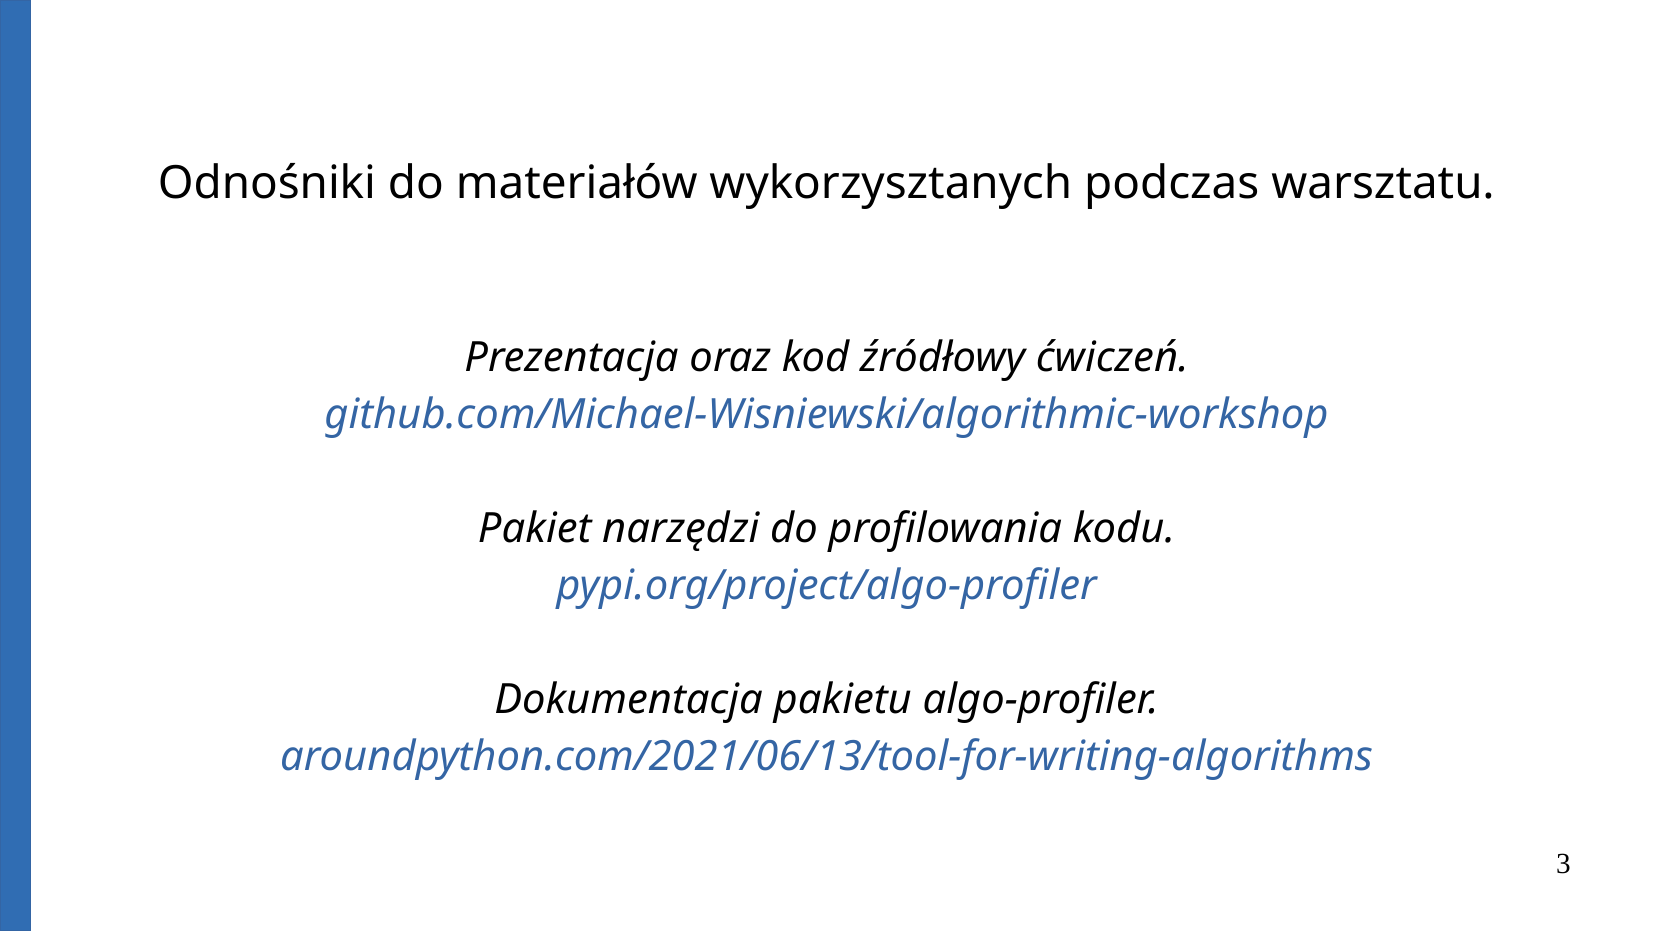

Odnośniki do materiałów wykorzysztanych podczas warsztatu.
Prezentacja oraz kod źródłowy ćwiczeń.
github.com/Michael-Wisniewski/algorithmic-workshop
Pakiet narzędzi do profilowania kodu.
pypi.org/project/algo-profiler
Dokumentacja pakietu algo-profiler.
aroundpython.com/2021/06/13/tool-for-writing-algorithms
3